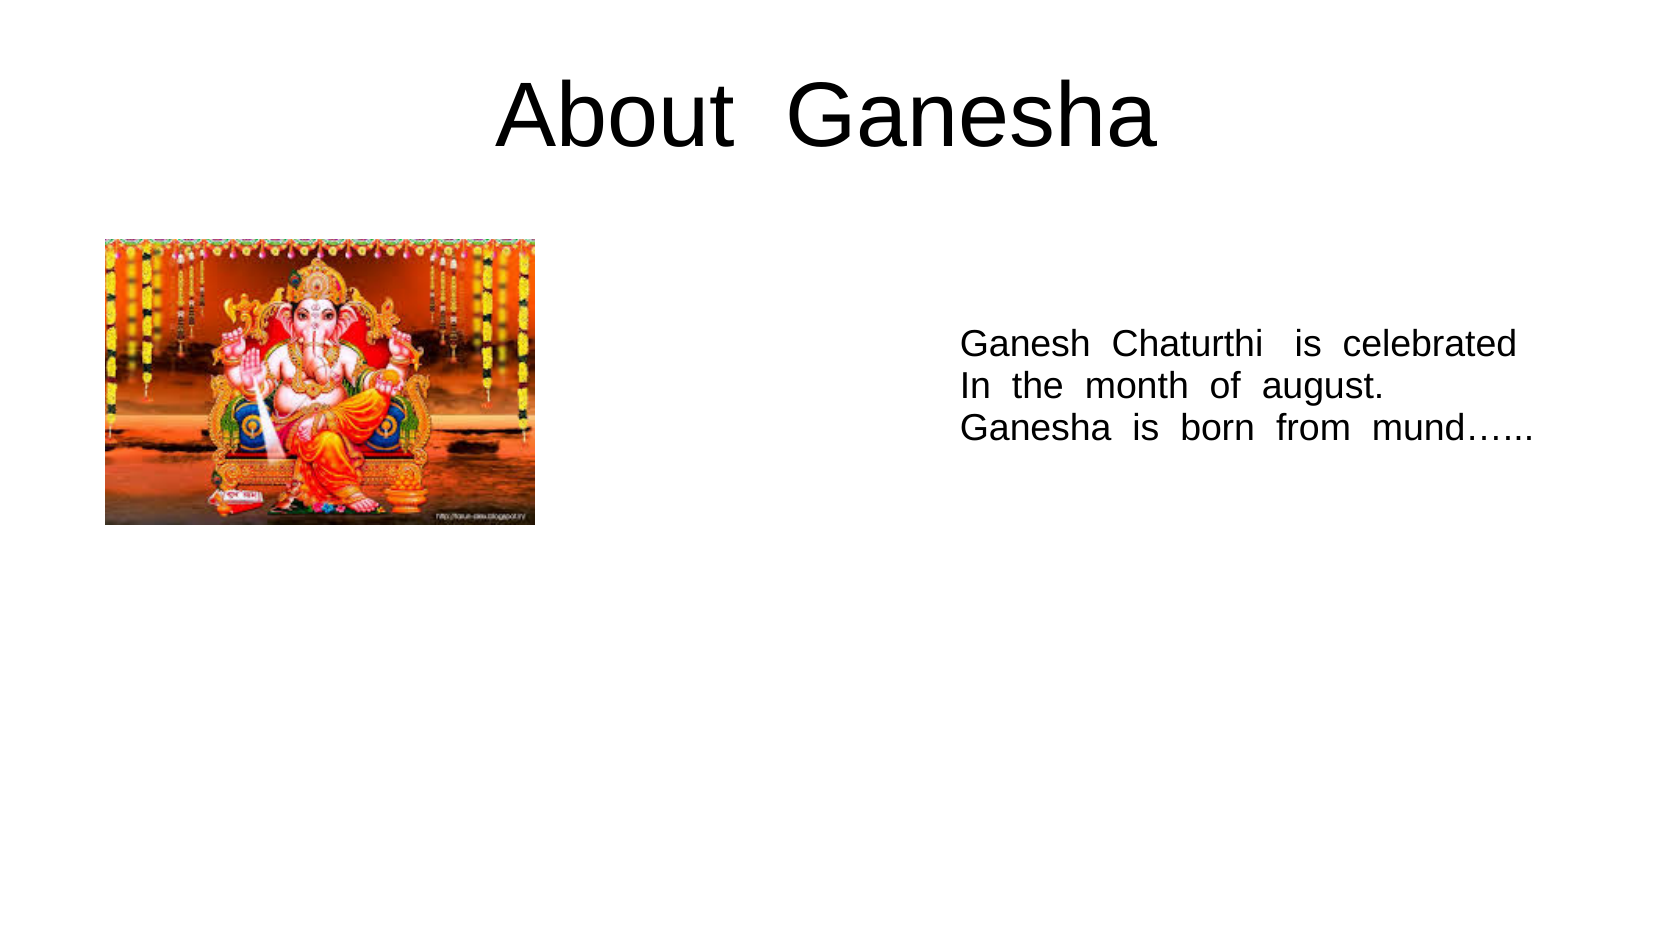

# About Ganesha
Ganesh Chaturthi is celebrated
In the month of august.
Ganesha is born from mund…...